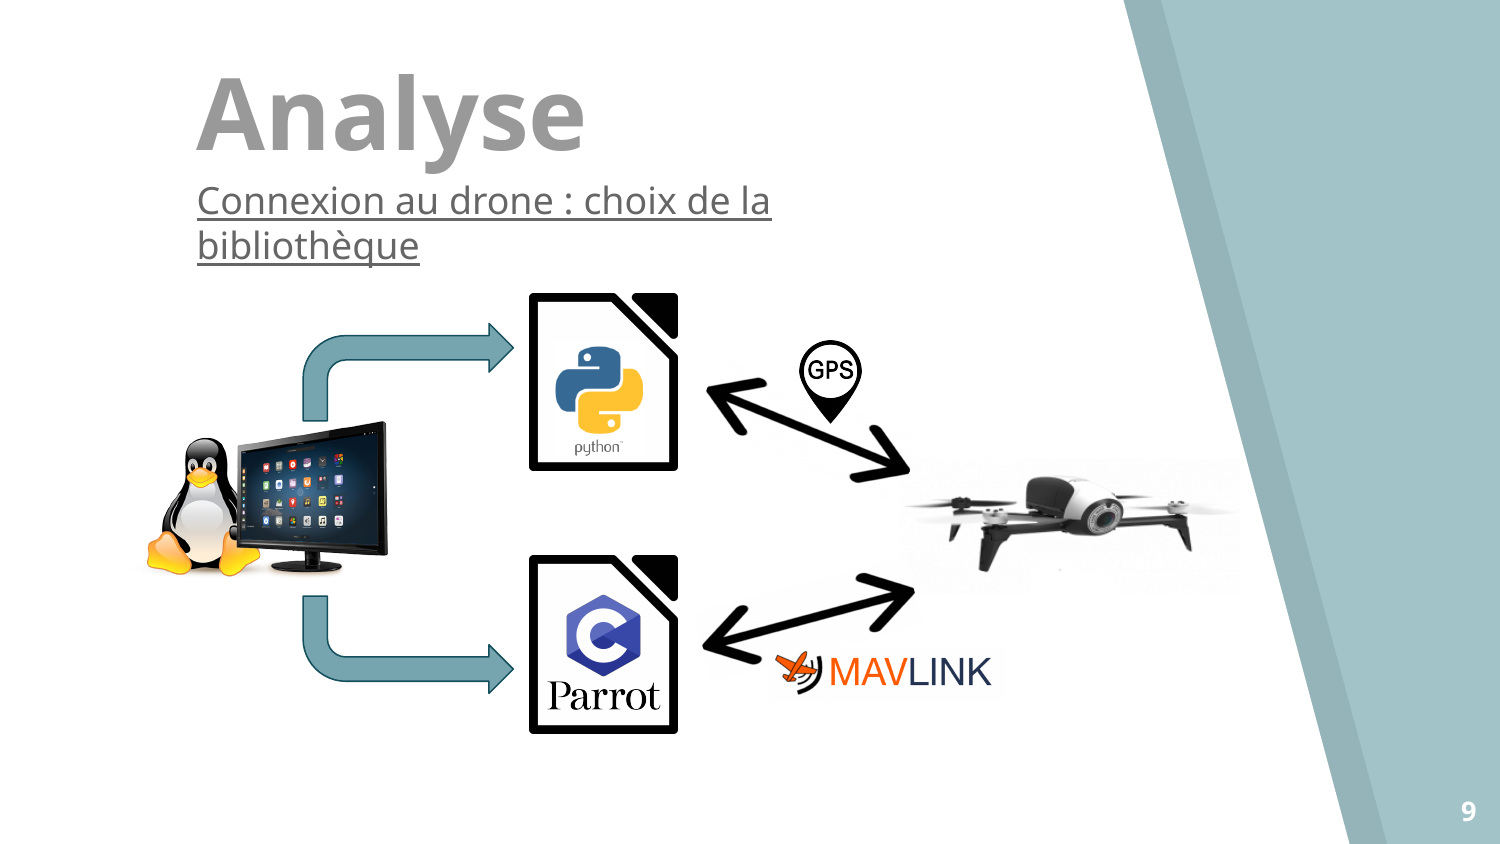

# Analyse
Connexion au drone : choix de la bibliothèque
9